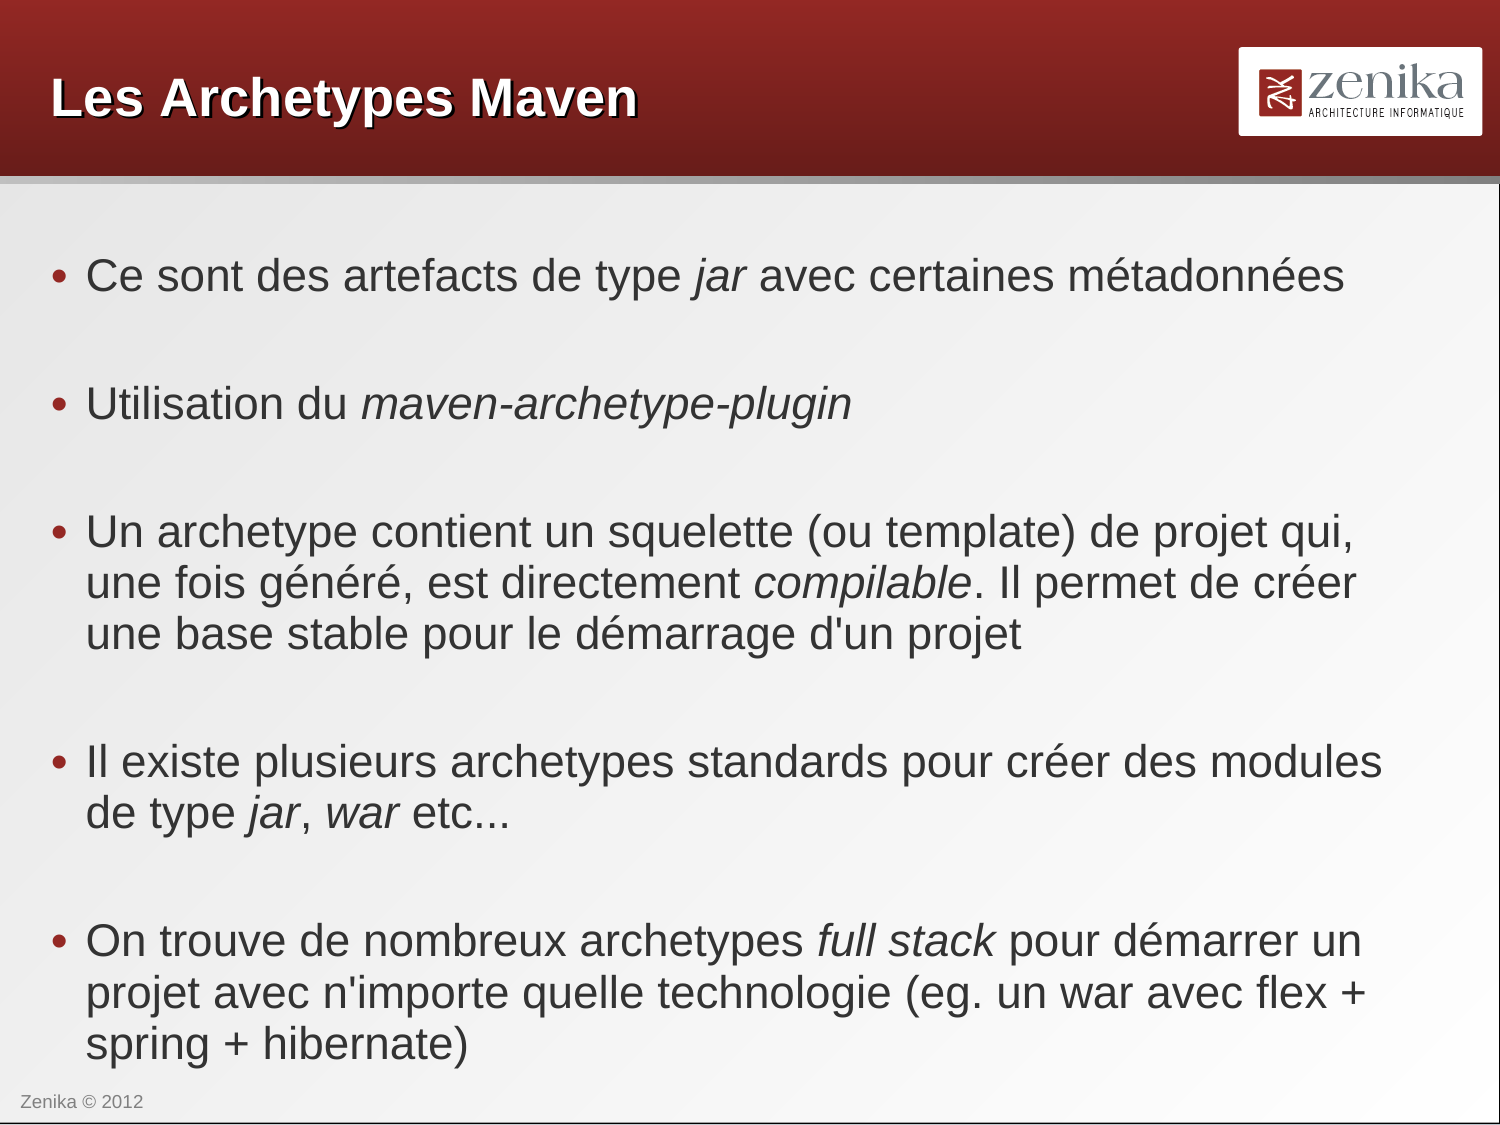

# Les Archetypes Maven
Ce sont des artefacts de type jar avec certaines métadonnées
Utilisation du maven-archetype-plugin
Un archetype contient un squelette (ou template) de projet qui, une fois généré, est directement compilable. Il permet de créer une base stable pour le démarrage d'un projet
Il existe plusieurs archetypes standards pour créer des modules de type jar, war etc...
On trouve de nombreux archetypes full stack pour démarrer un projet avec n'importe quelle technologie (eg. un war avec flex + spring + hibernate)